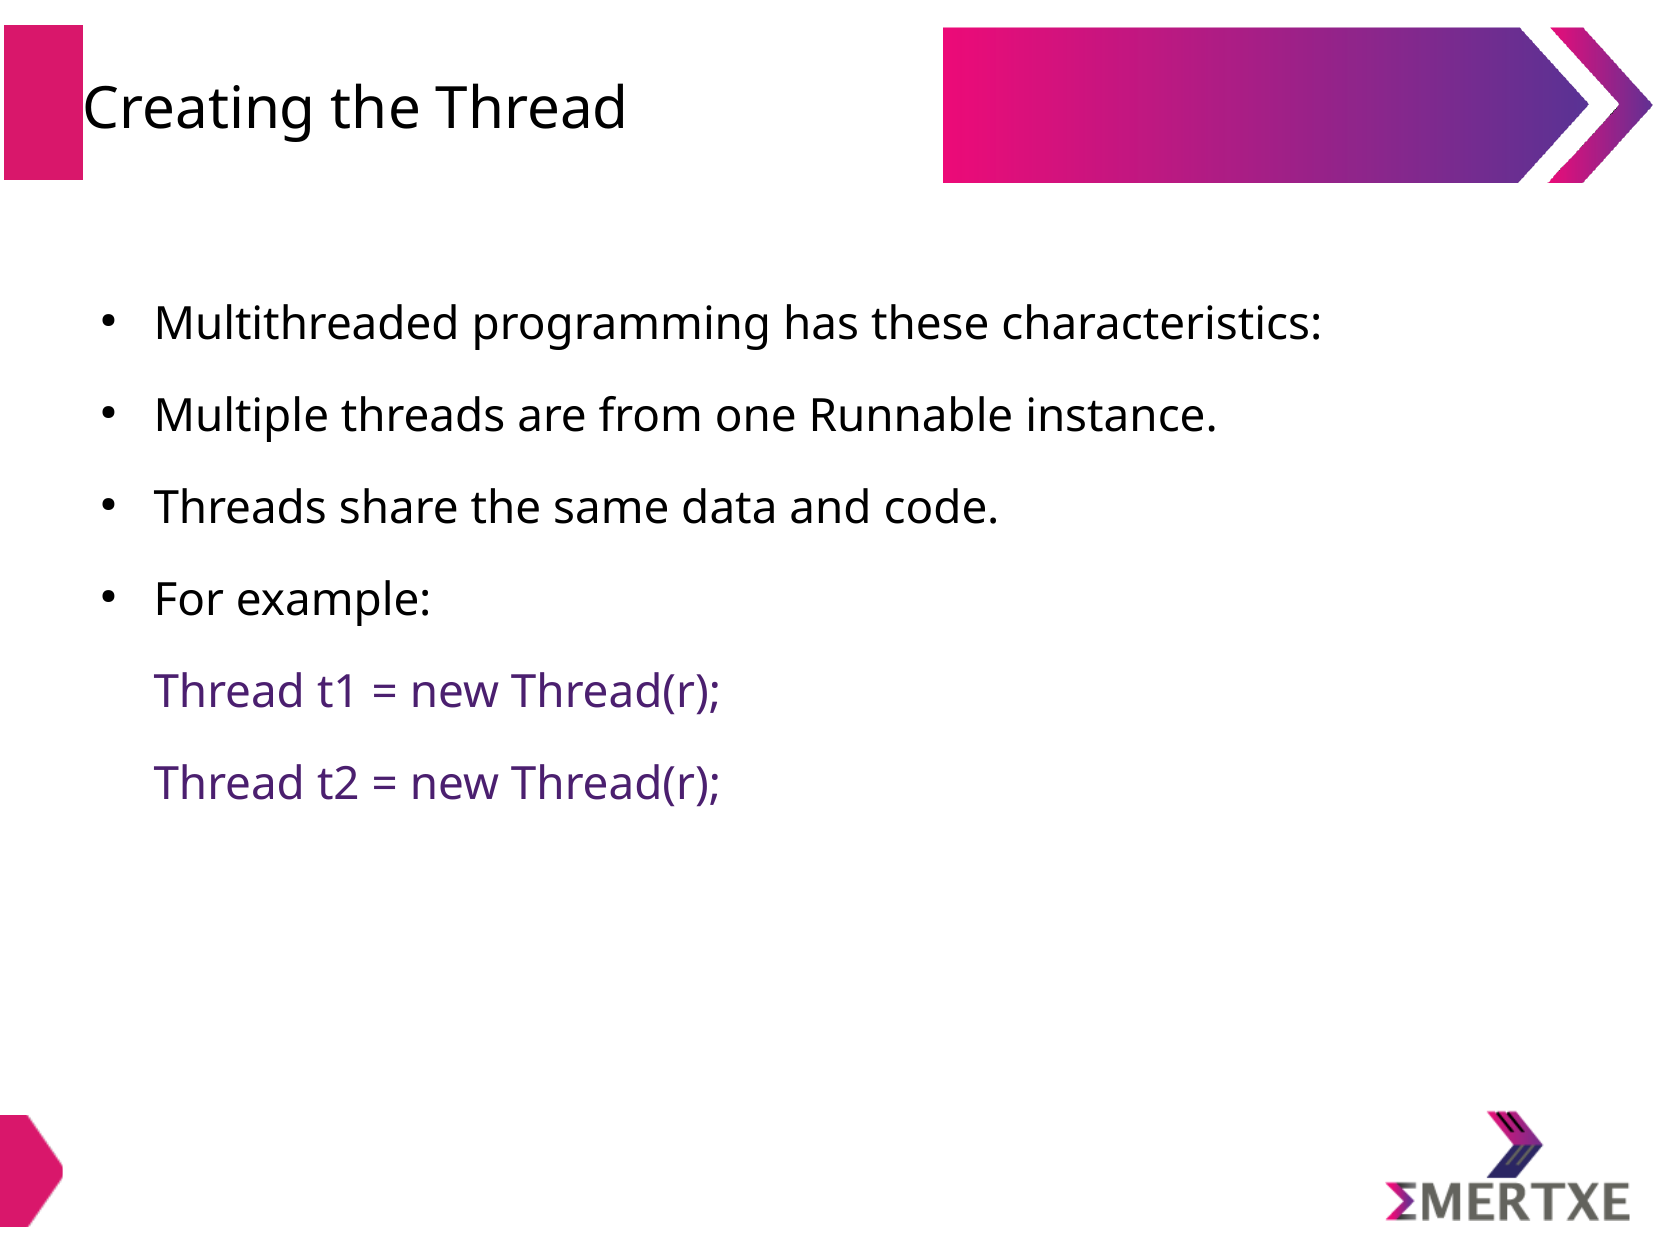

# Creating the Thread
Multithreaded programming has these characteristics:
Multiple threads are from one Runnable instance.
Threads share the same data and code.
For example:
Thread t1 = new Thread(r);
Thread t2 = new Thread(r);